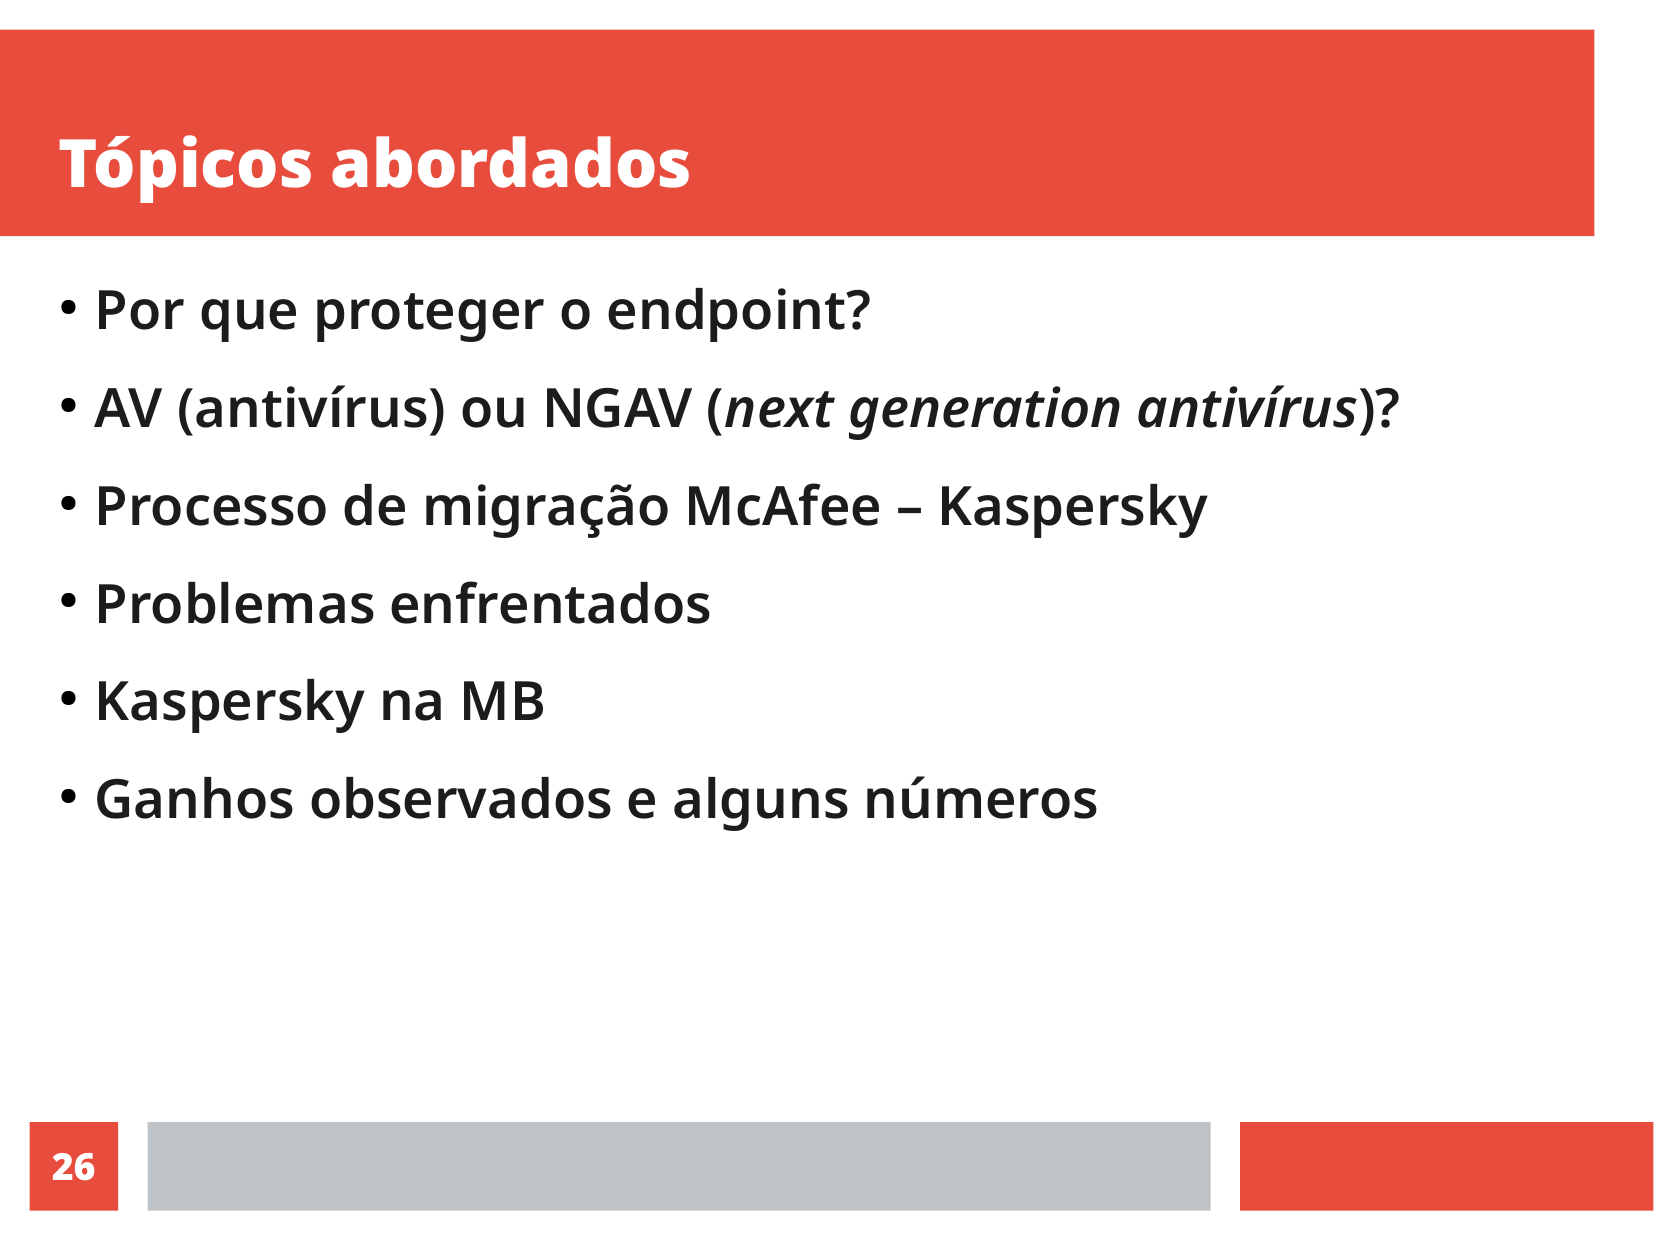

# Tópicos abordados
Por que proteger o endpoint?
AV (antivírus) ou NGAV (next generation antivírus)?
Processo de migração McAfee – Kaspersky
Problemas enfrentados
Kaspersky na MB
Ganhos observados e alguns números
26